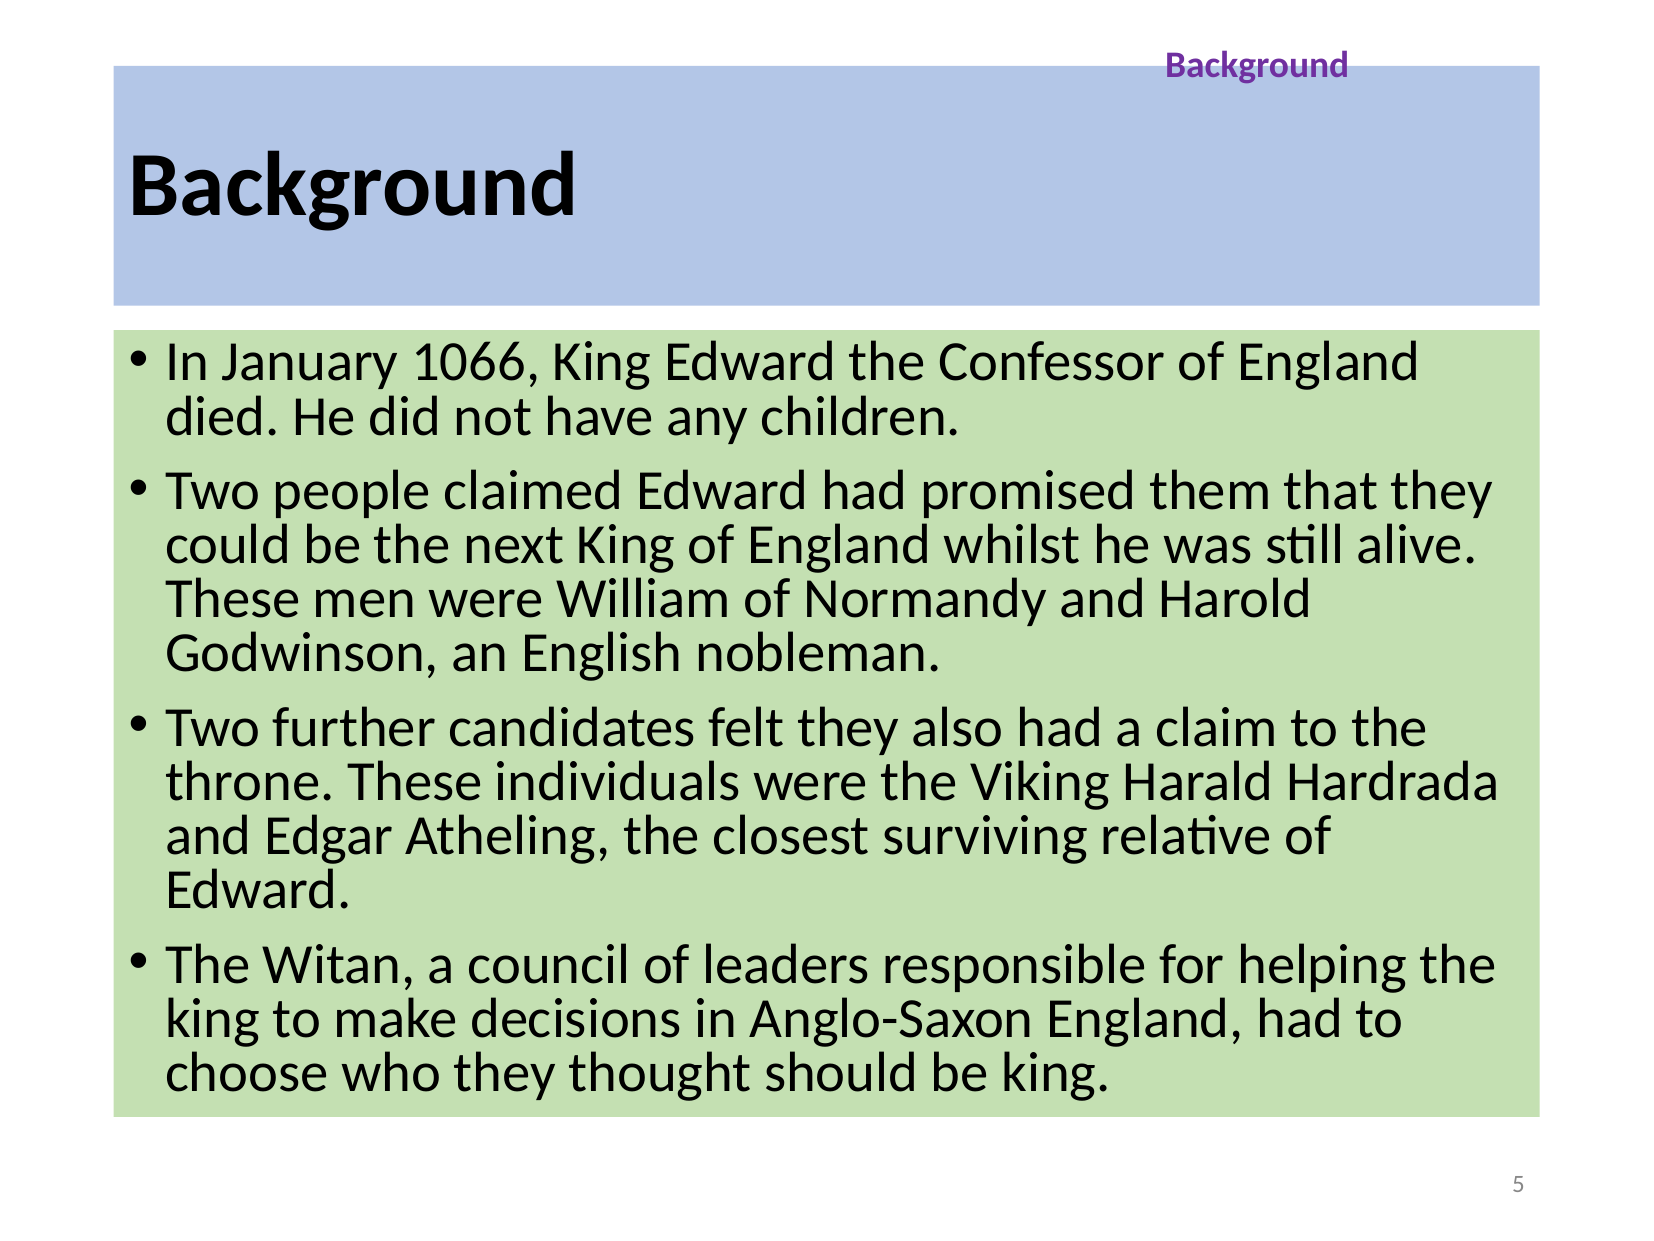

Background
# Background
In January 1066, King Edward the Confessor of England died. He did not have any children.
Two people claimed Edward had promised them that they could be the next King of England whilst he was still alive. These men were William of Normandy and Harold Godwinson, an English nobleman.
Two further candidates felt they also had a claim to the throne. These individuals were the Viking Harald Hardrada and Edgar Atheling, the closest surviving relative of Edward.
The Witan, a council of leaders responsible for helping the king to make decisions in Anglo-Saxon England, had to choose who they thought should be king.